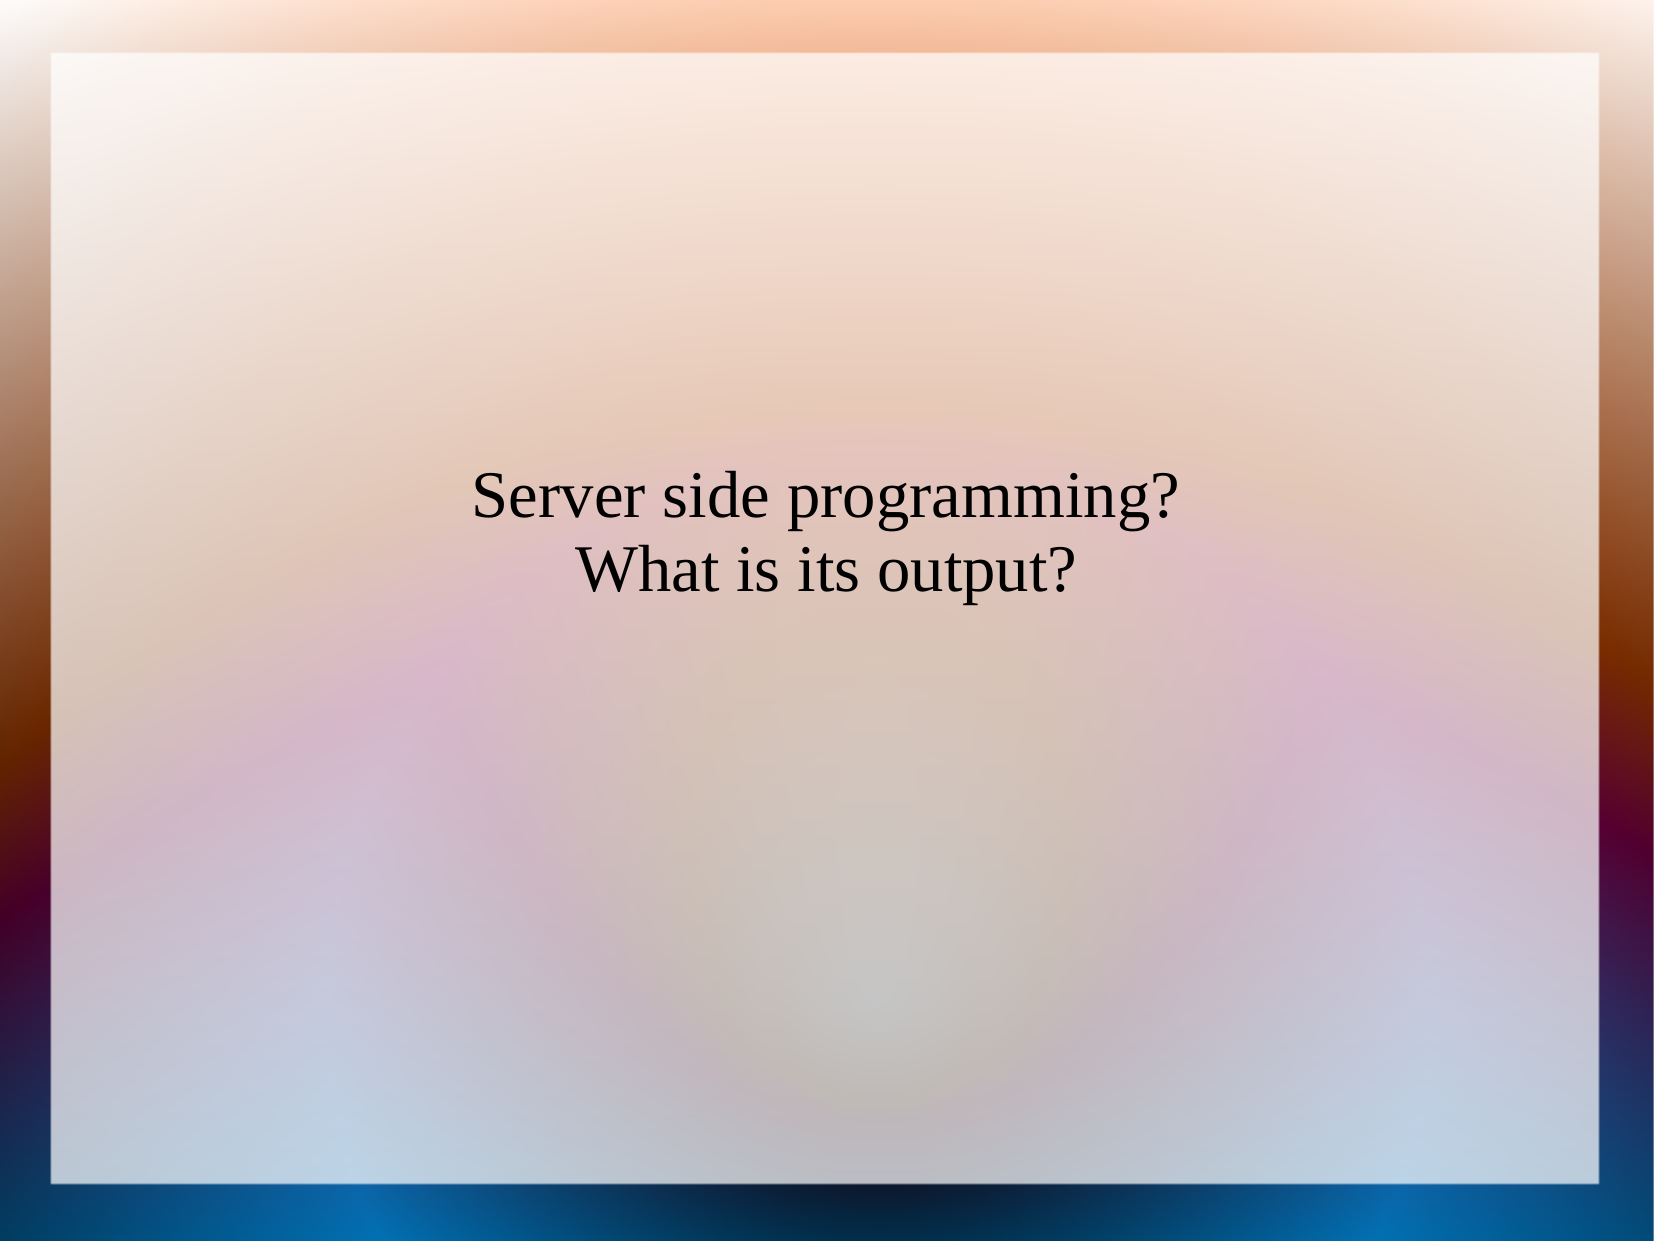

# Server side programming?
What is its output?